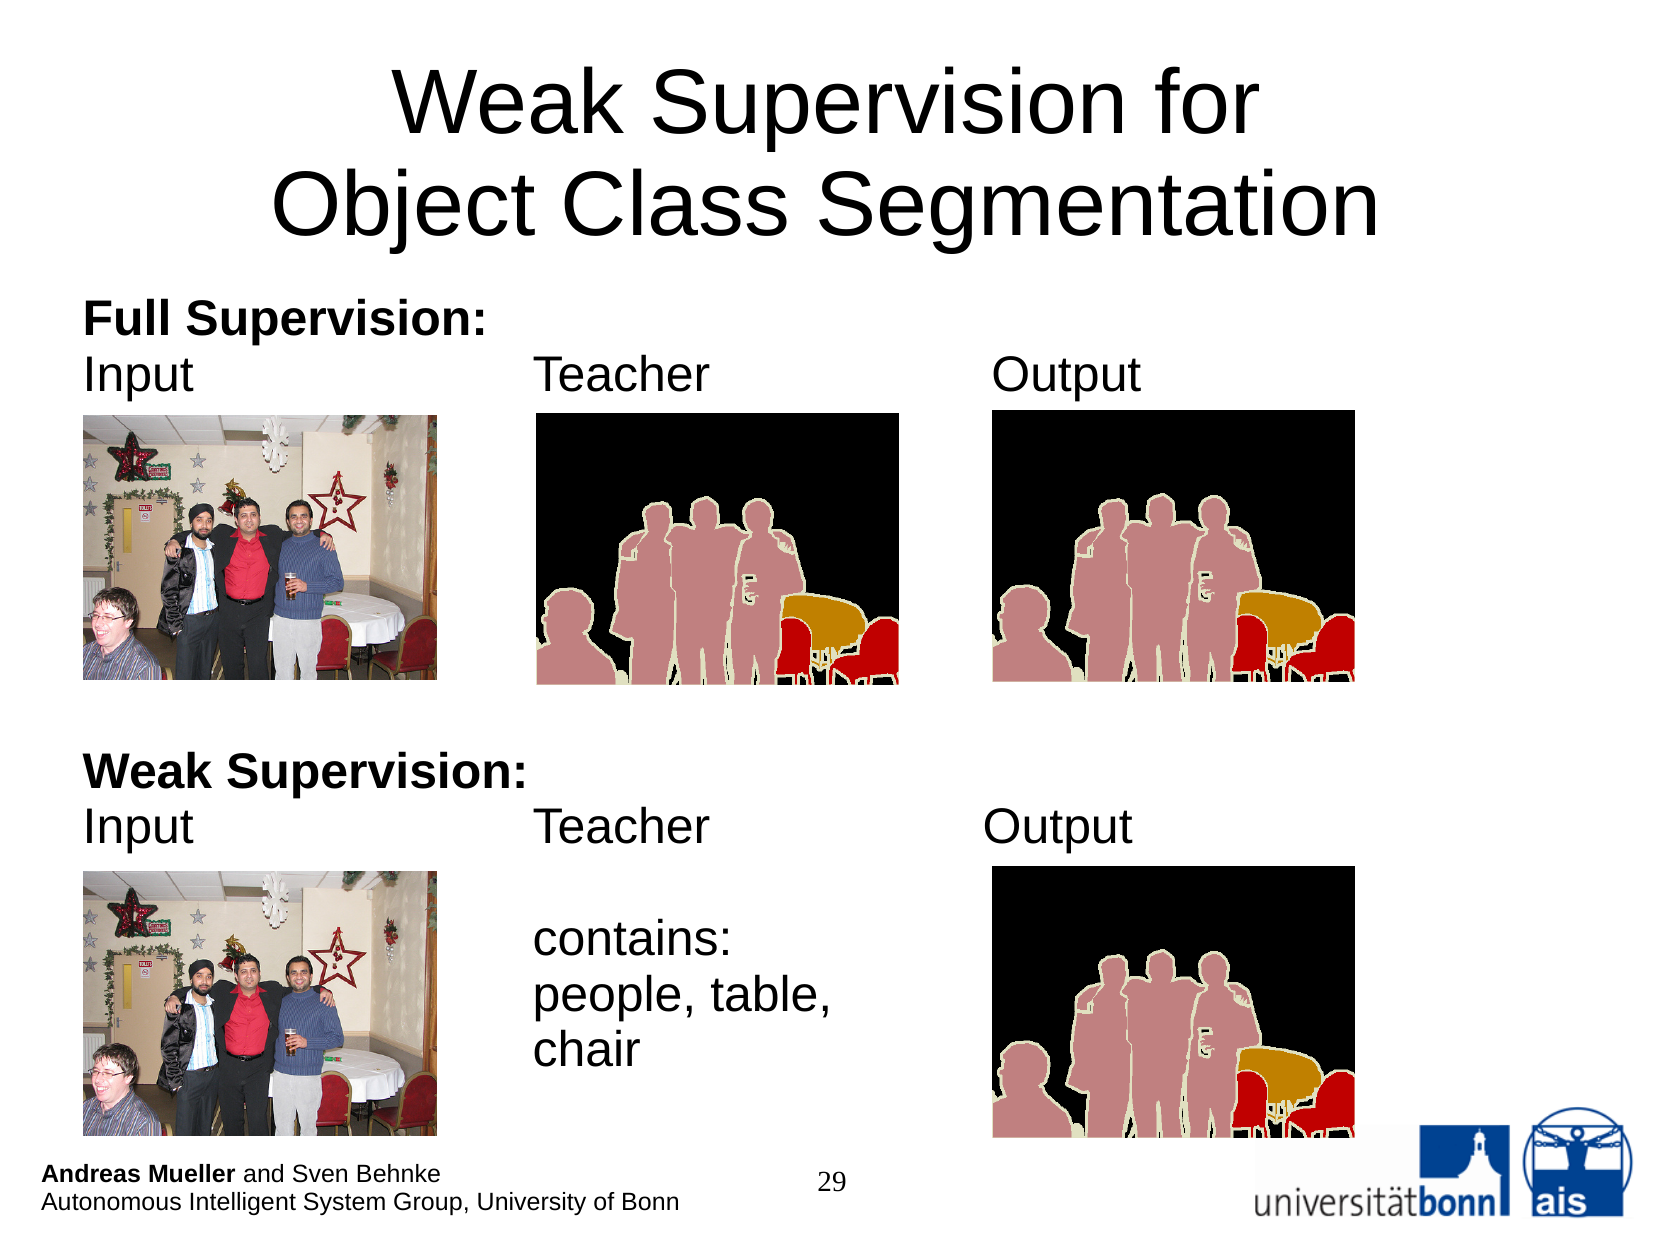

# Weak Supervision for Object Class Segmentation
Full Supervision:
Input					Teacher		 	 Output
Weak Supervision:
Input					Teacher				Output
						contains:
						people, table,
						chair
Andreas Mueller, Sven Behnke University of Bonn
29